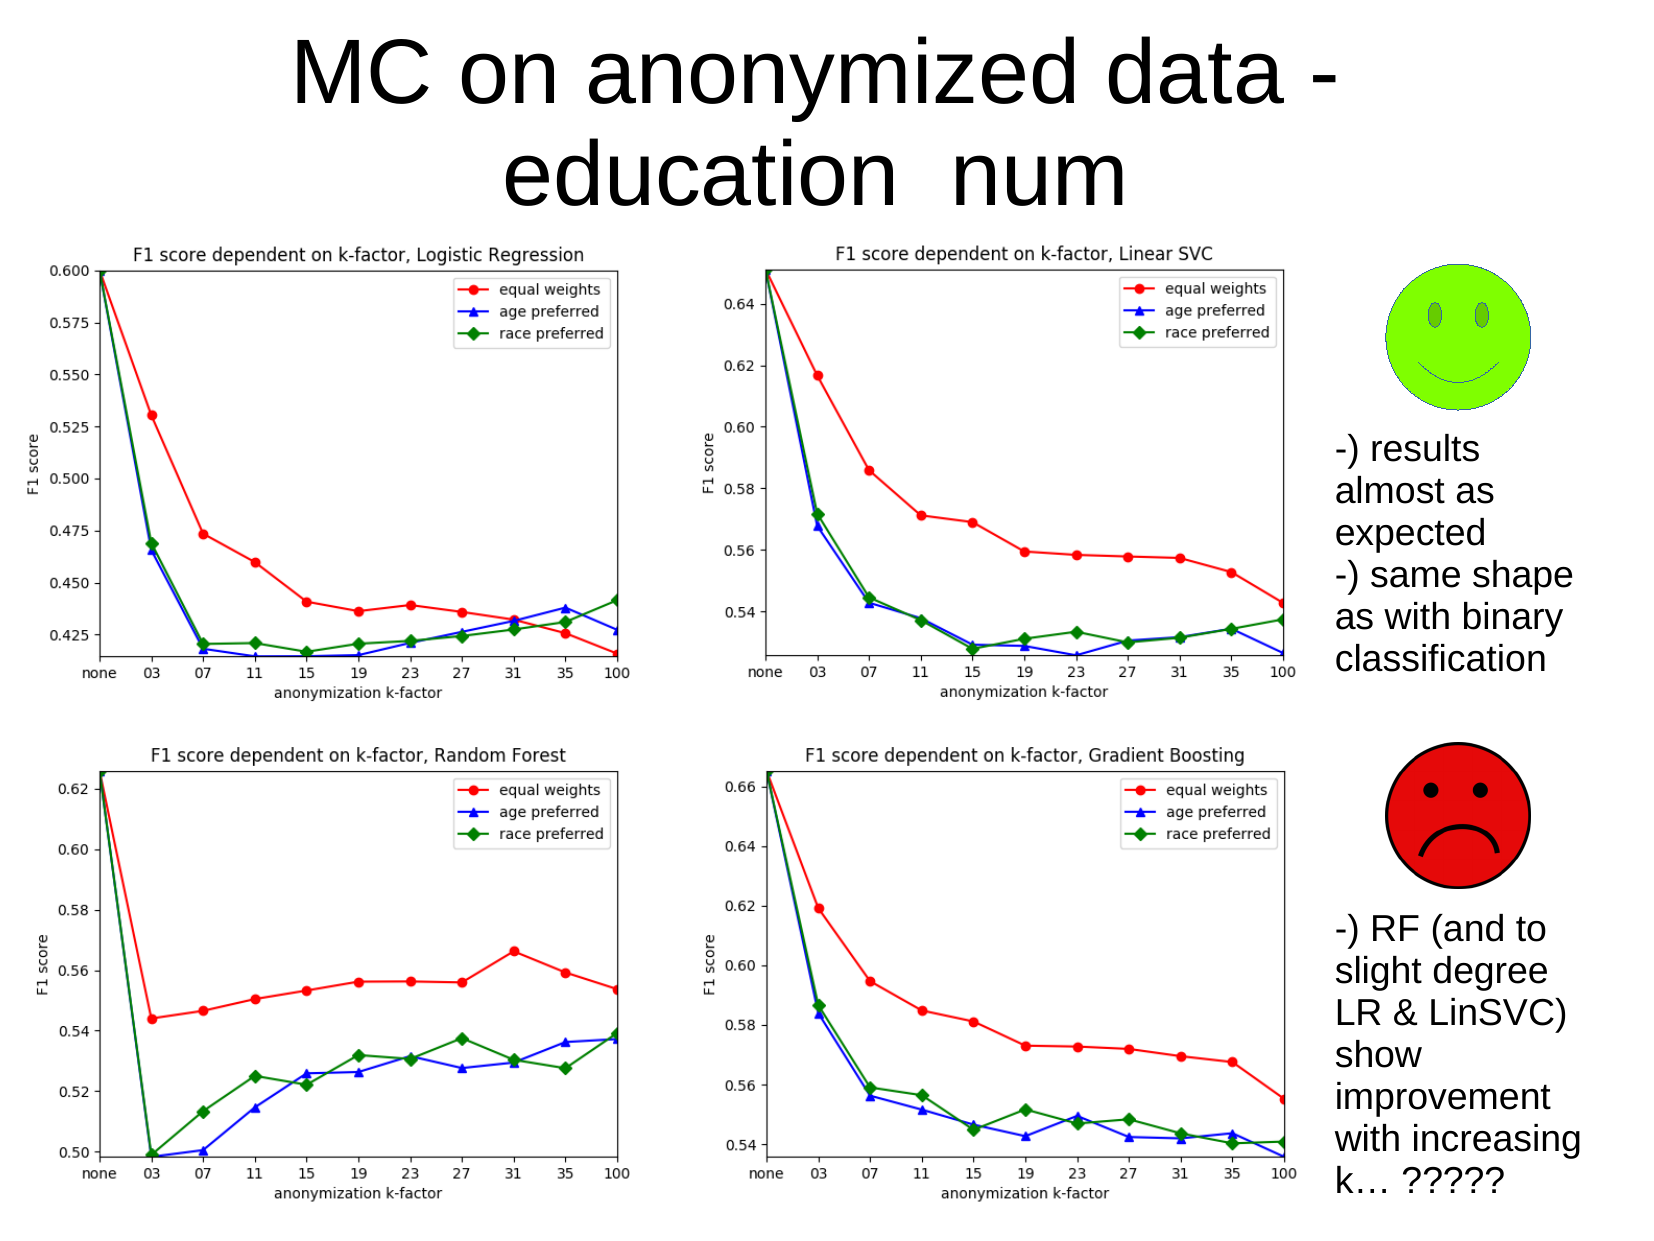

# MC on anonymized data - education_num
-) results almost as expected
-) same shape as with binary classification
-) RF (and to slight degree LR & LinSVC) show improvement with increasing k… ?????